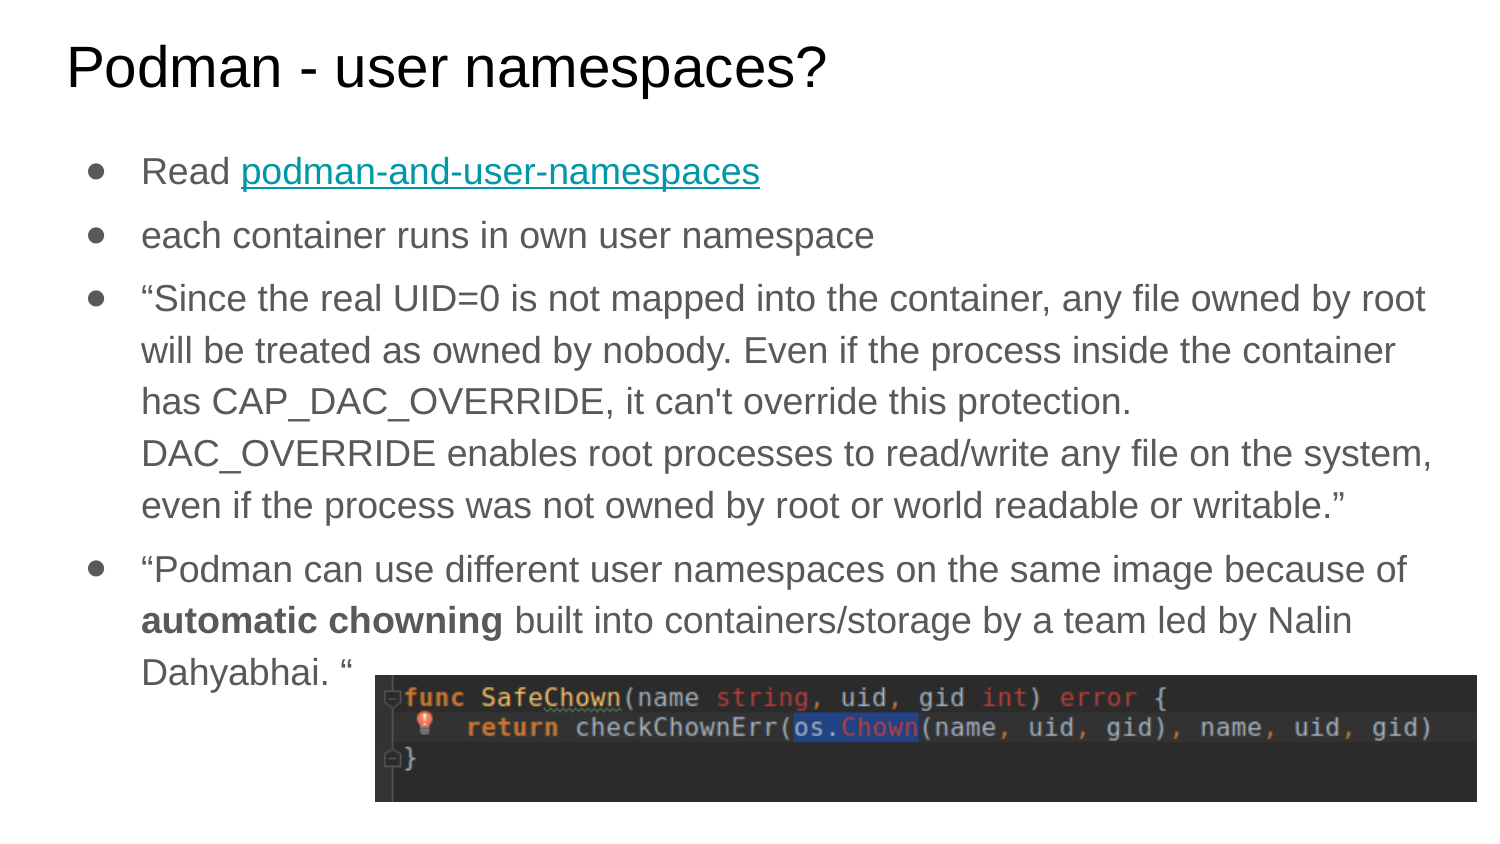

# Podman - user namespaces?
Read podman-and-user-namespaces
each container runs in own user namespace
“Since the real UID=0 is not mapped into the container, any file owned by root will be treated as owned by nobody. Even if the process inside the container has CAP_DAC_OVERRIDE, it can't override this protection. DAC_OVERRIDE enables root processes to read/write any file on the system, even if the process was not owned by root or world readable or writable.”
“Podman can use different user namespaces on the same image because of automatic chowning built into containers/storage by a team led by Nalin Dahyabhai. “